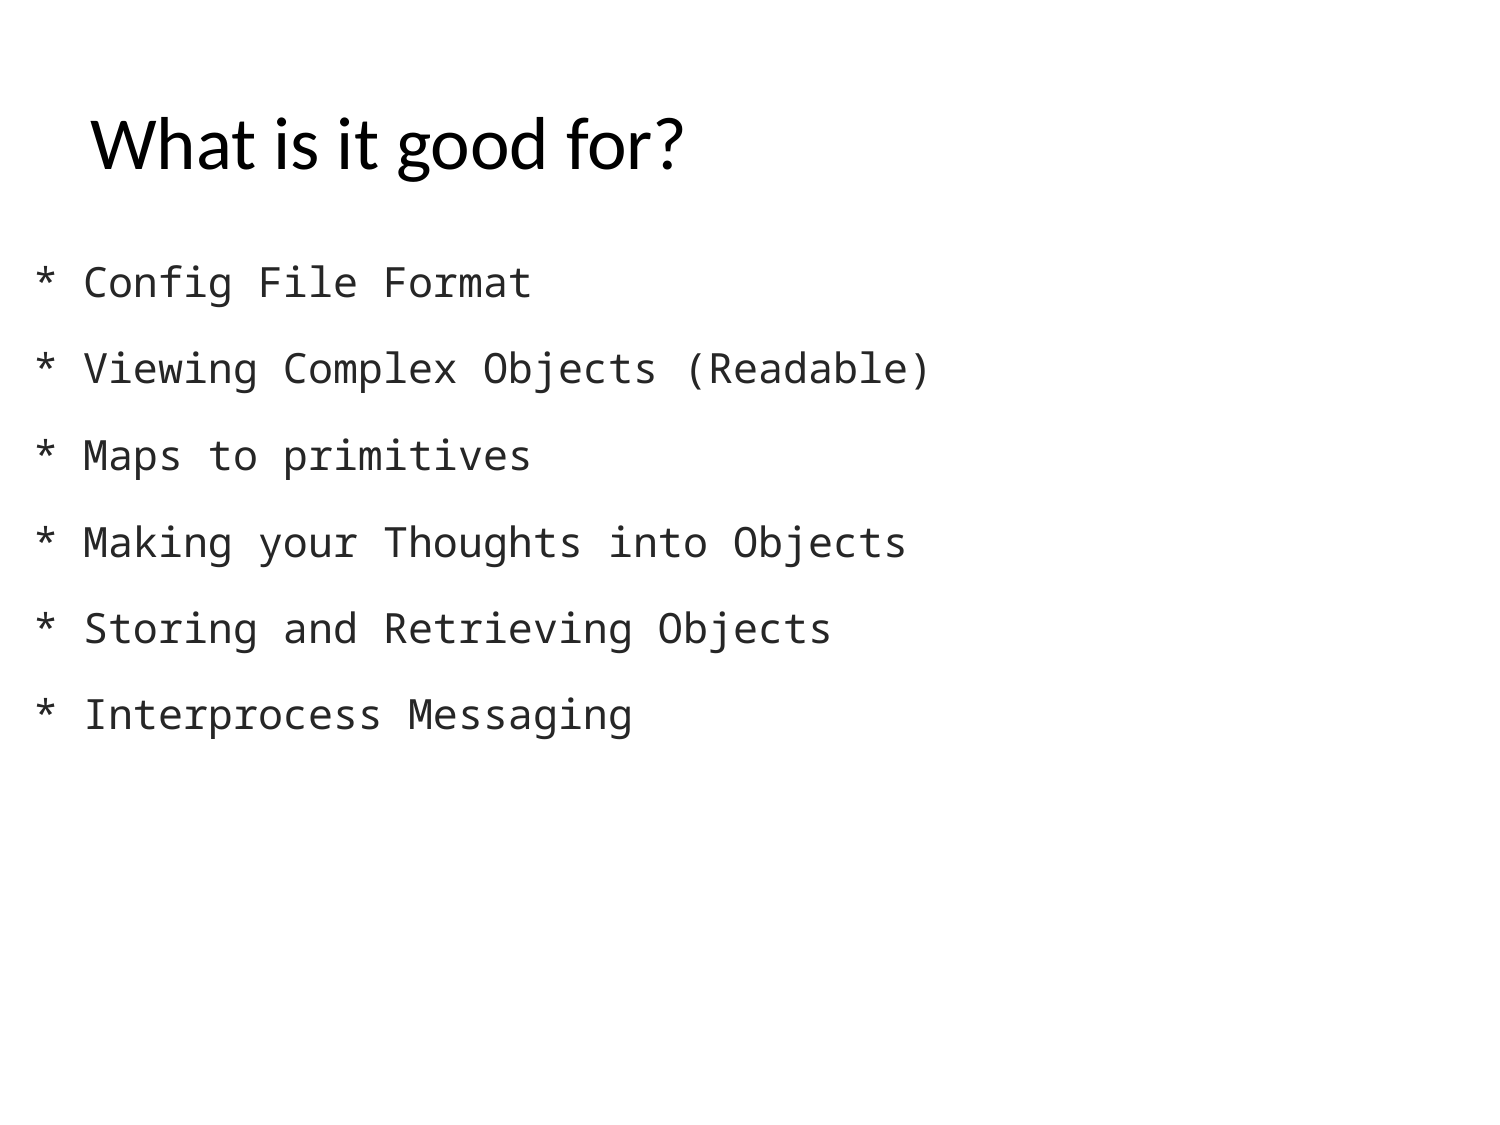

# What is it good for?
* Config File Format
* Viewing Complex Objects (Readable)
* Maps to primitives
* Making your Thoughts into Objects
* Storing and Retrieving Objects
* Interprocess Messaging